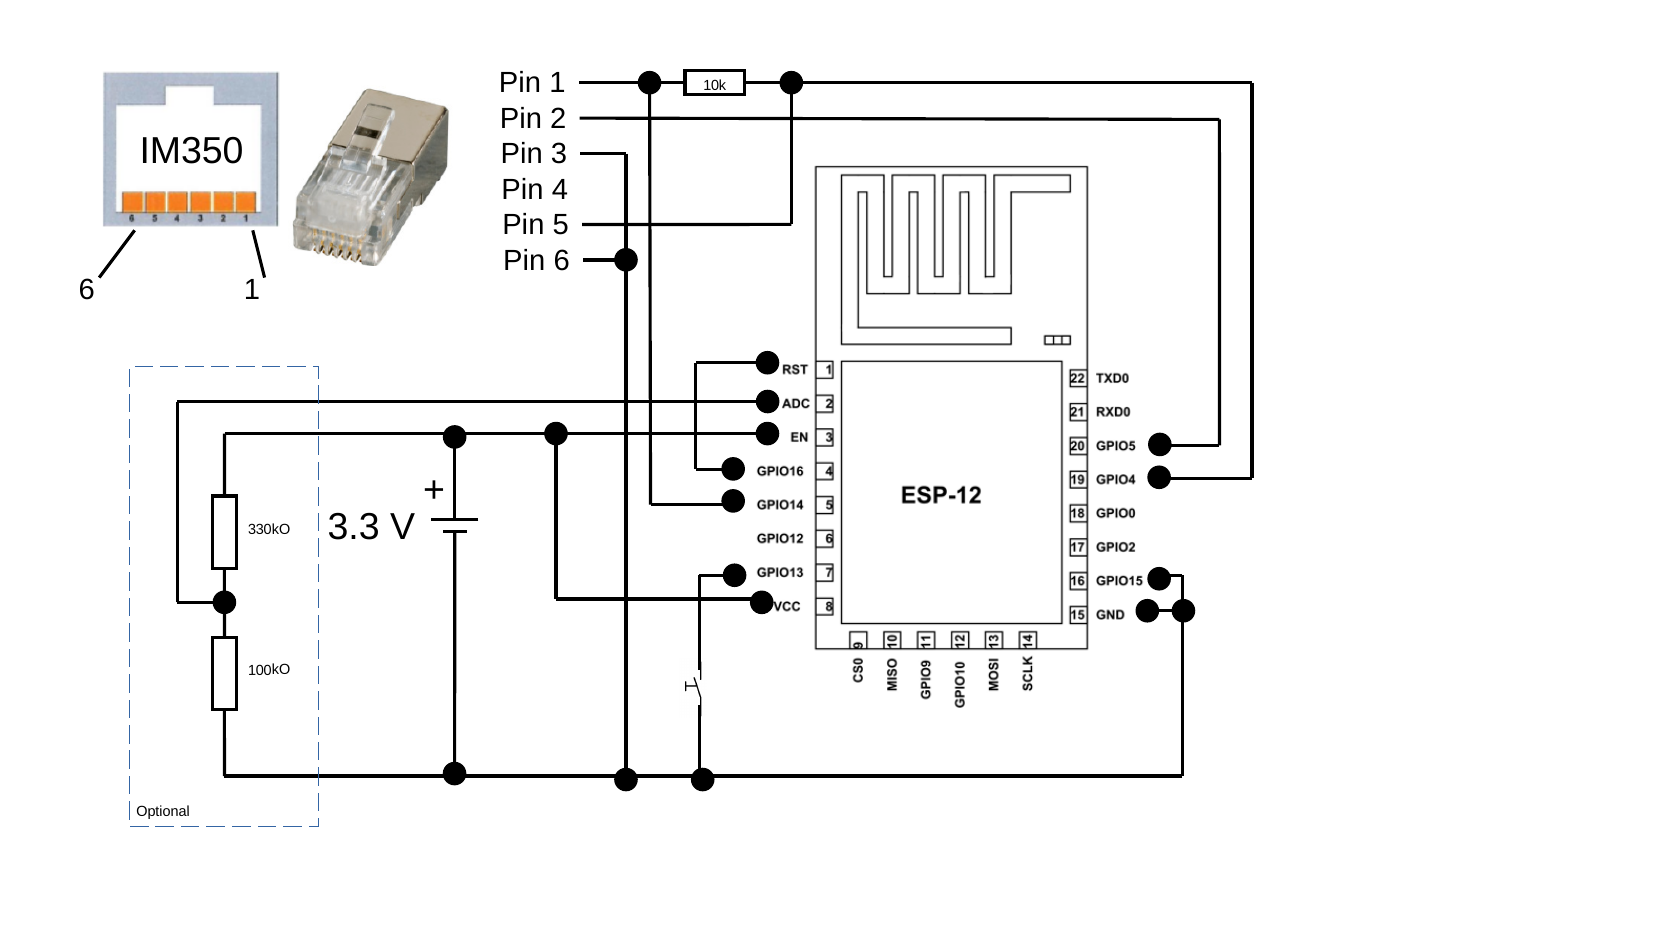

Pin 1
IM350
10k
Pin 2
Pin 3
Pin 4
Pin 5
Pin 6
6
1
+
3.3 V
330kO
100kO
Optional